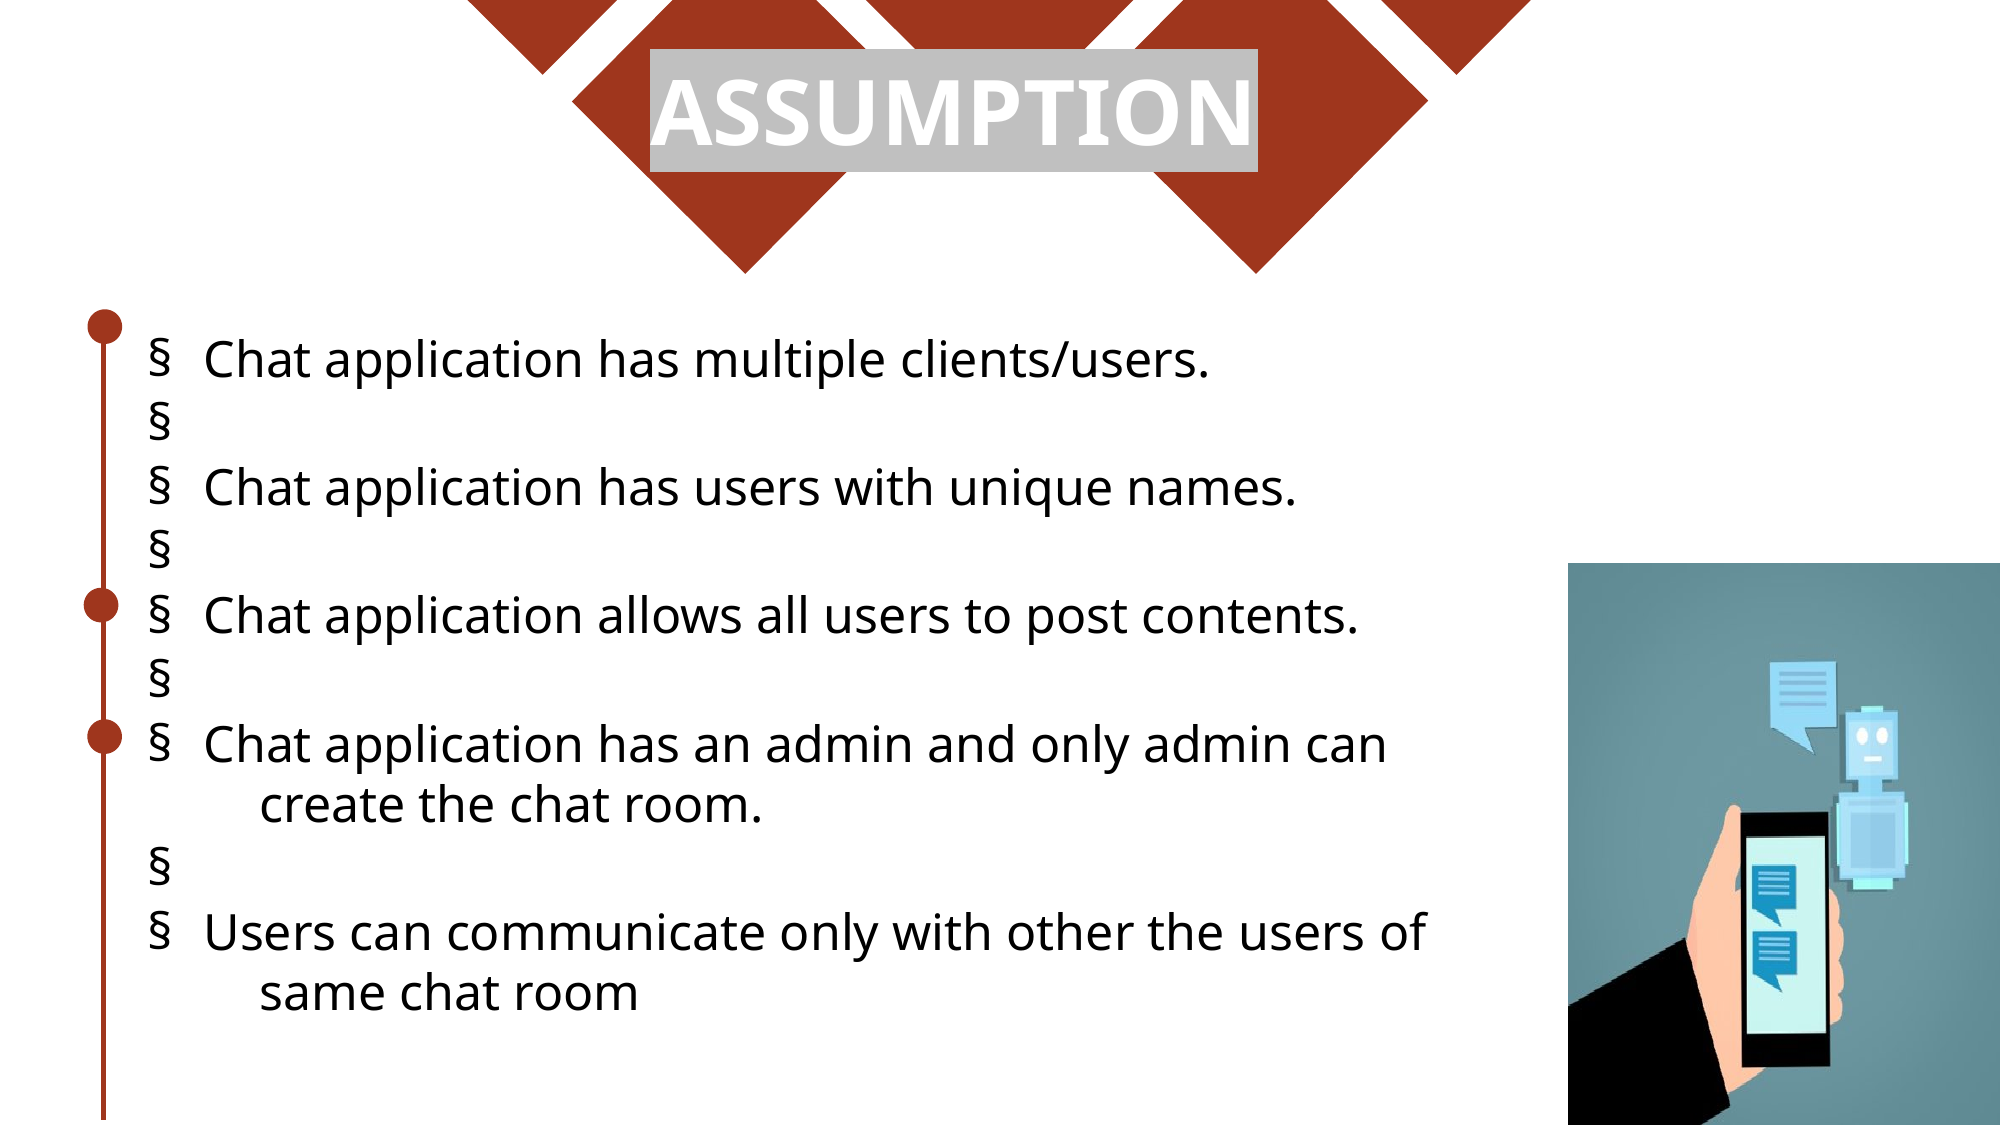

# ASSUMPTION
Chat application has multiple clients/users.
Chat application has users with unique names.
Chat application allows all users to post contents.
Chat application has an admin and only admin can create the chat room.
Users can communicate only with other the users of same chat room